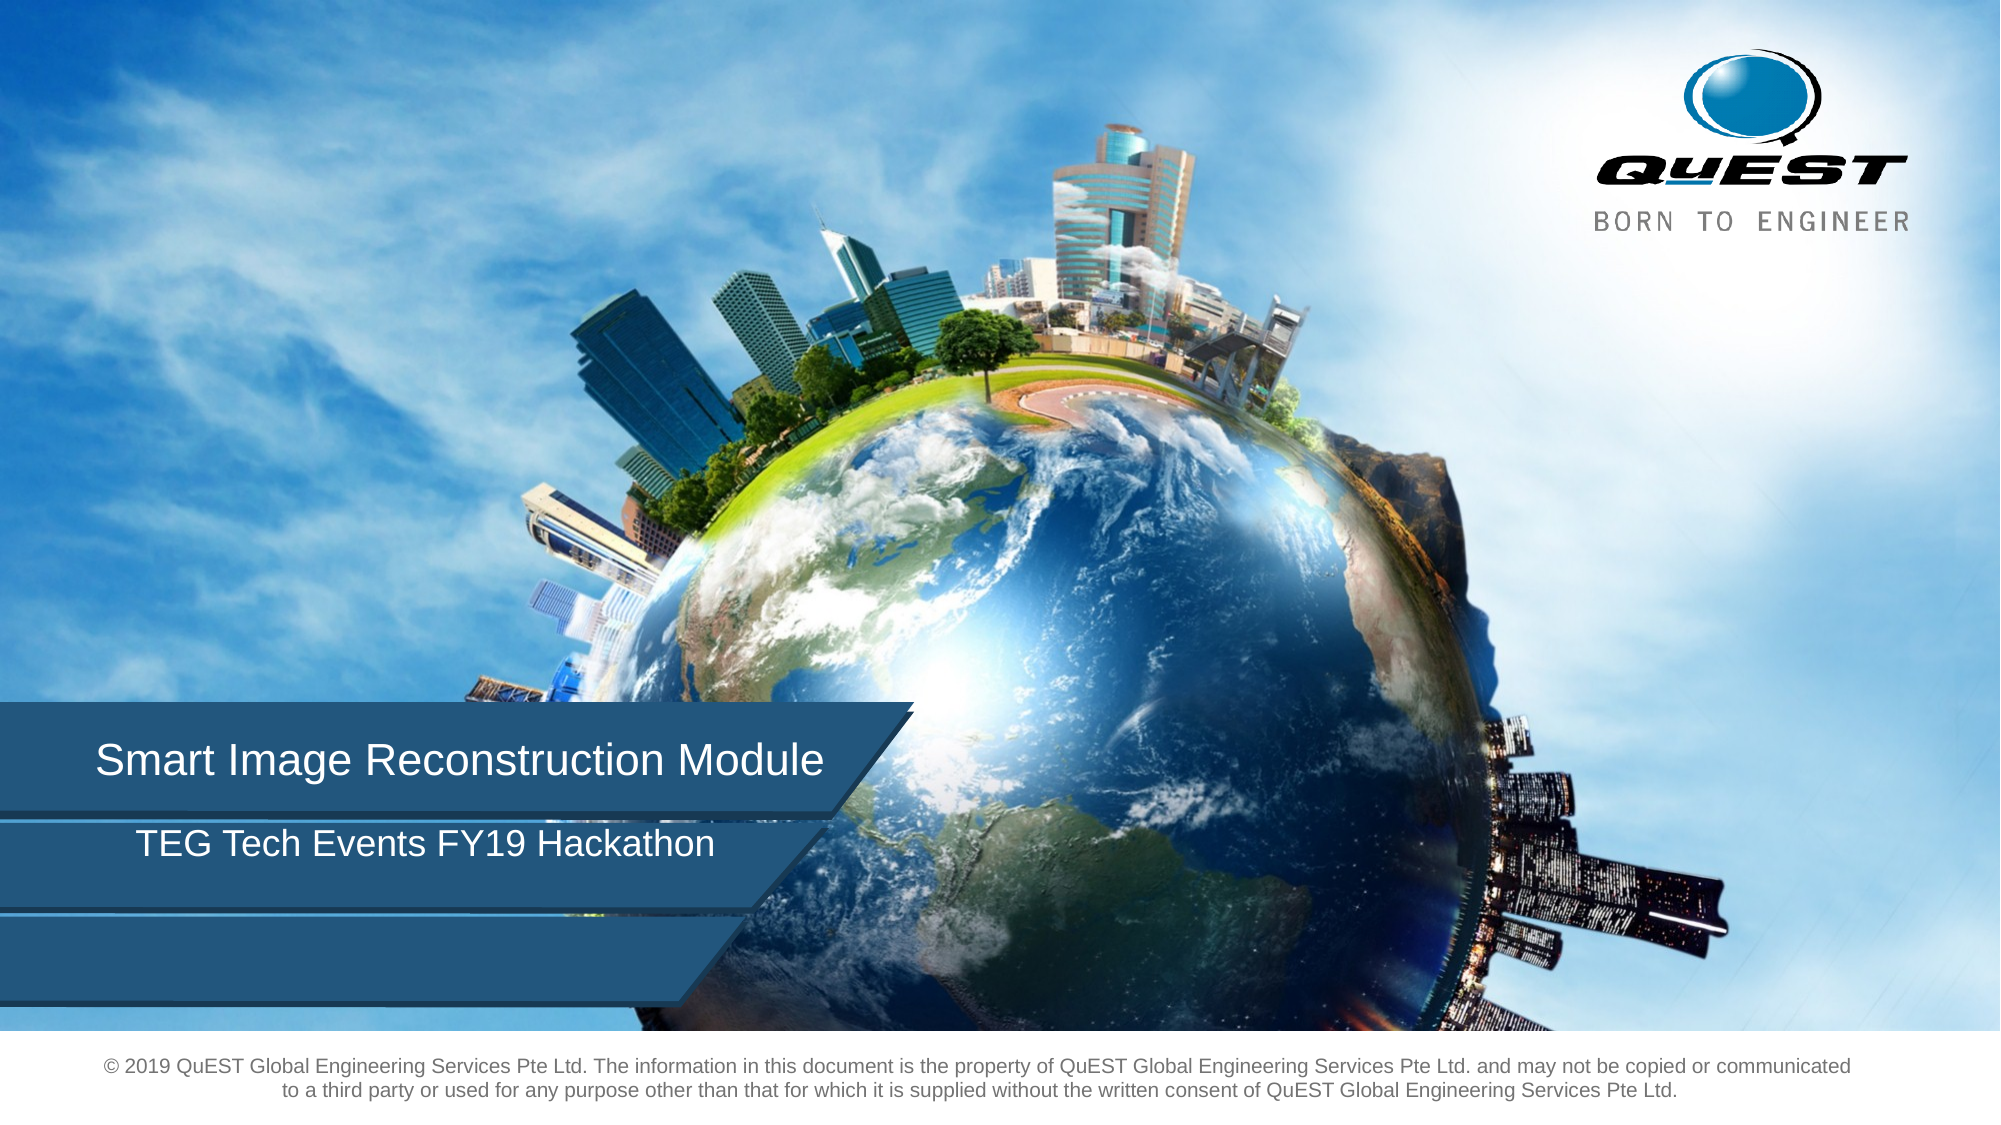

# Smart Image Reconstruction Module
TEG Tech Events FY19 Hackathon